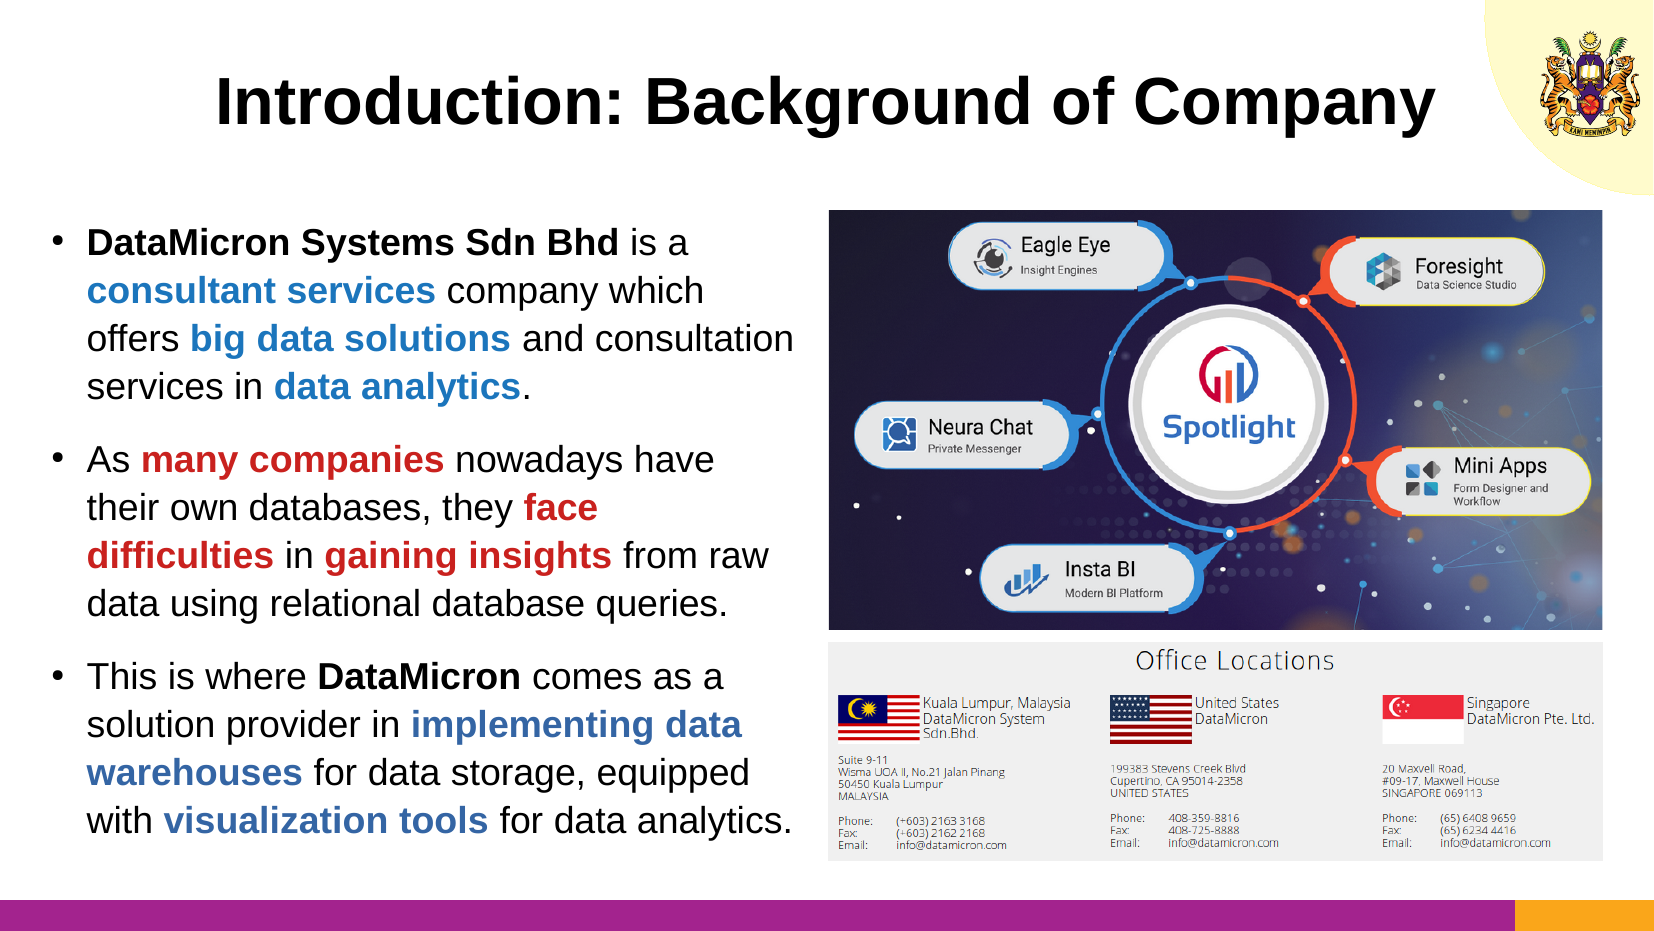

# Introduction: Background of Company
DataMicron Systems Sdn Bhd is a consultant services company which offers big data solutions and consultation services in data analytics.
As many companies nowadays have their own databases, they face difficulties in gaining insights from raw data using relational database queries.
This is where DataMicron comes as a solution provider in implementing data warehouses for data storage, equipped with visualization tools for data analytics.